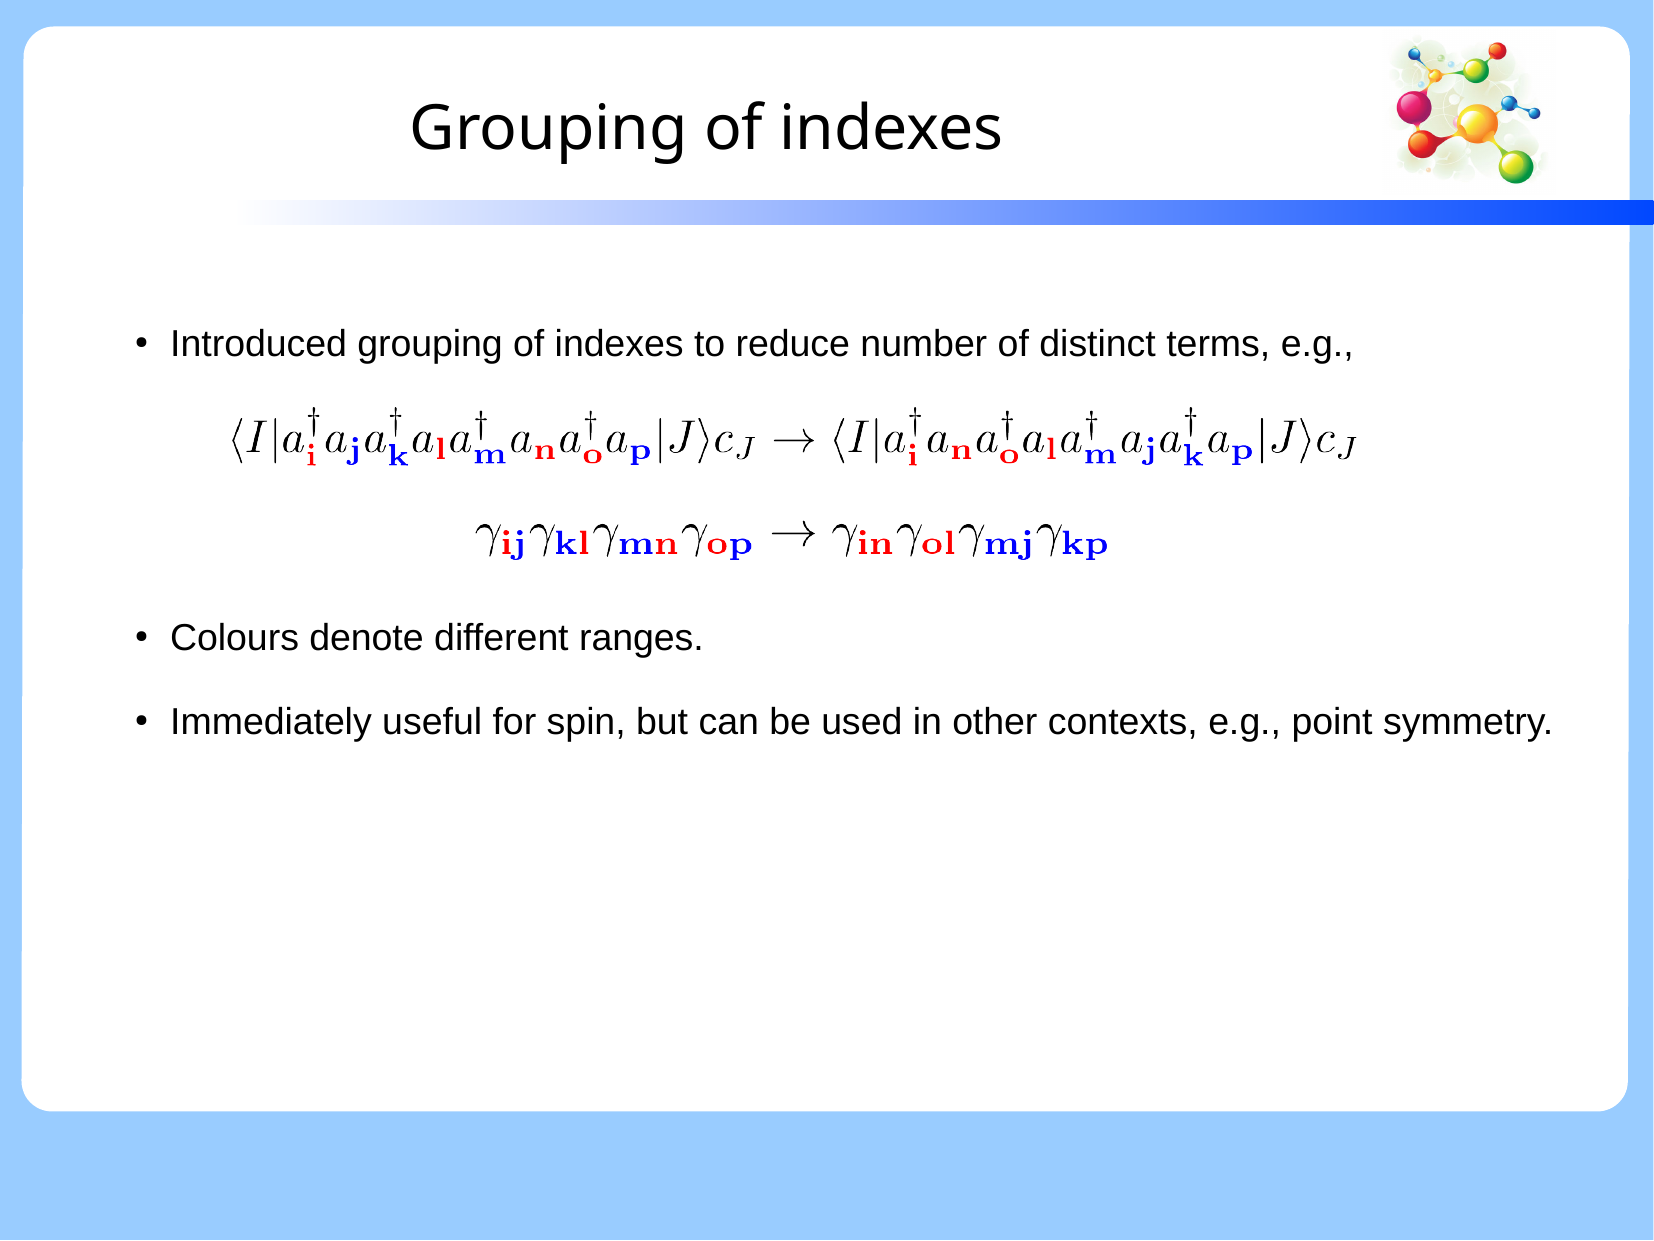

# Grouping of indexes
Introduced grouping of indexes to reduce number of distinct terms, e.g.,
Colours denote different ranges.
Immediately useful for spin, but can be used in other contexts, e.g., point symmetry.